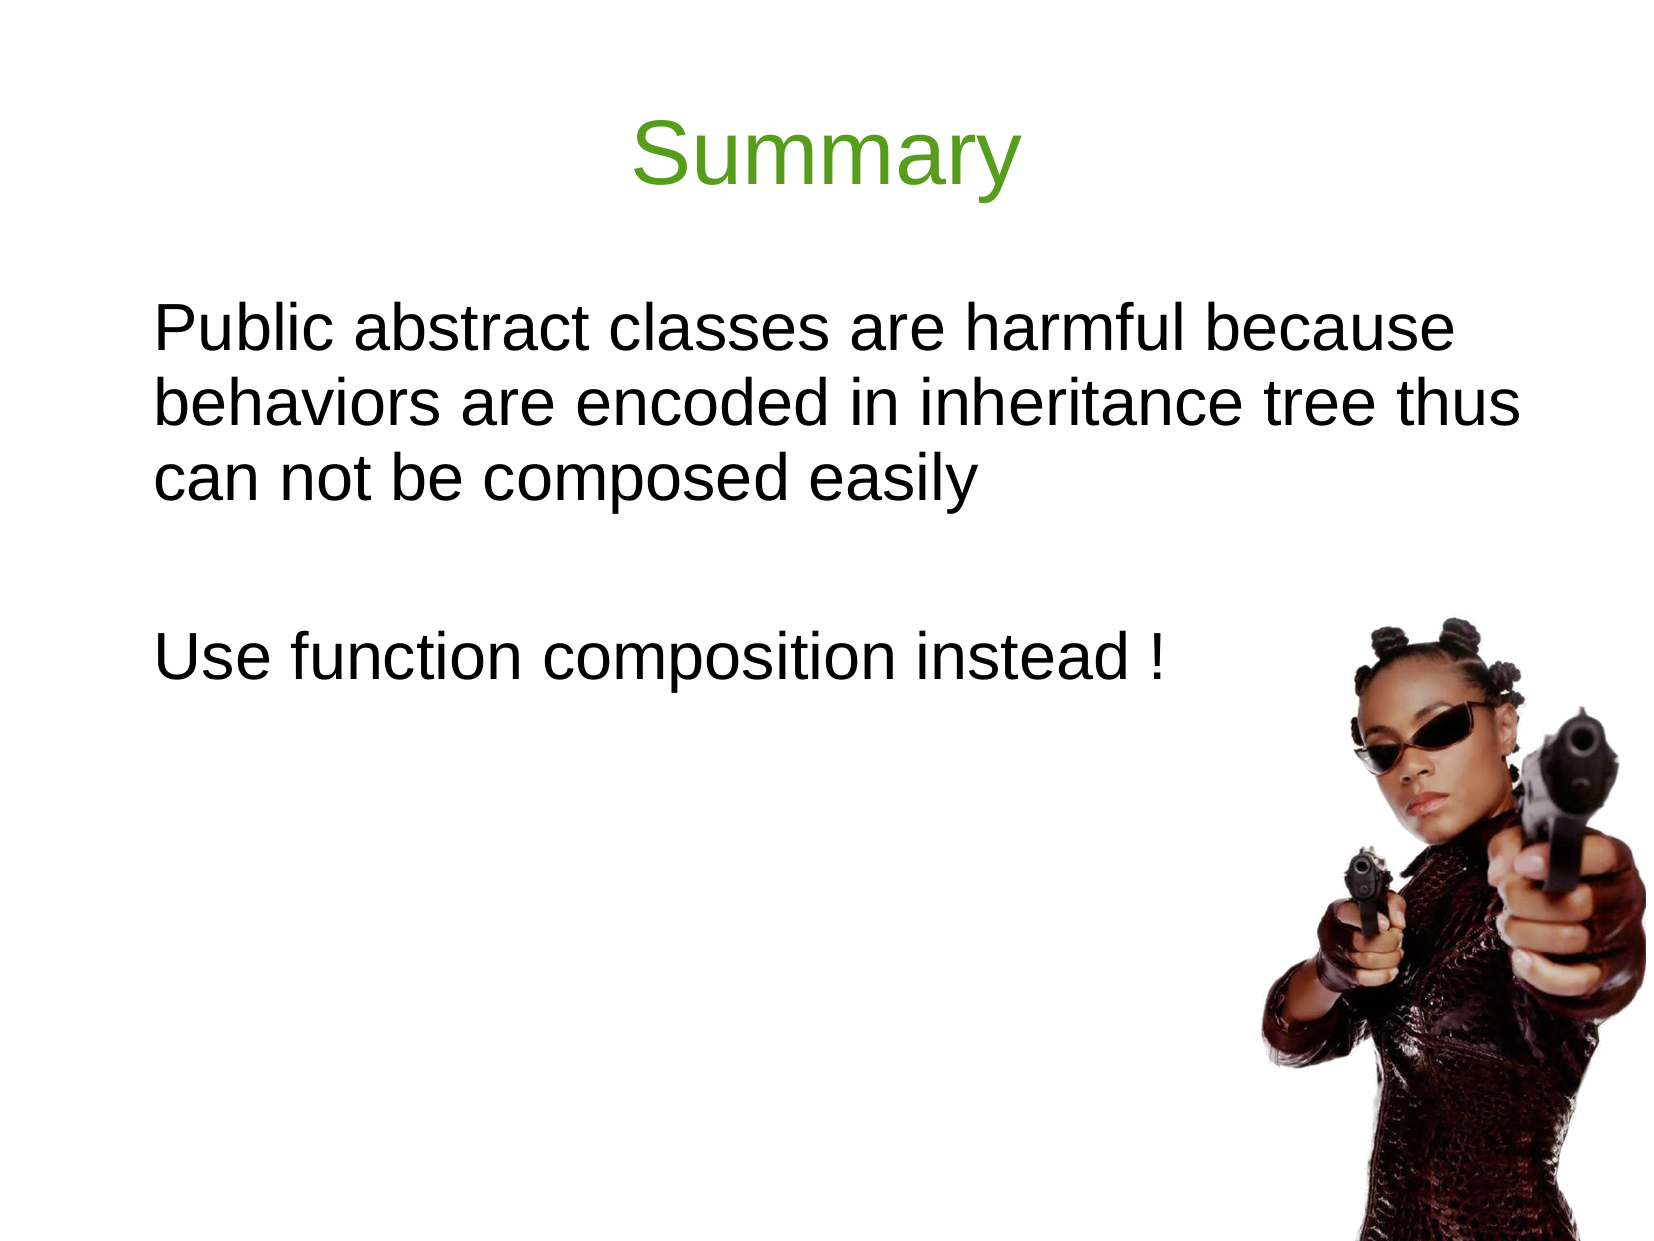

# Summary
Public abstract classes are harmful because behaviors are encoded in inheritance tree thus can not be composed easily
Use function composition instead !